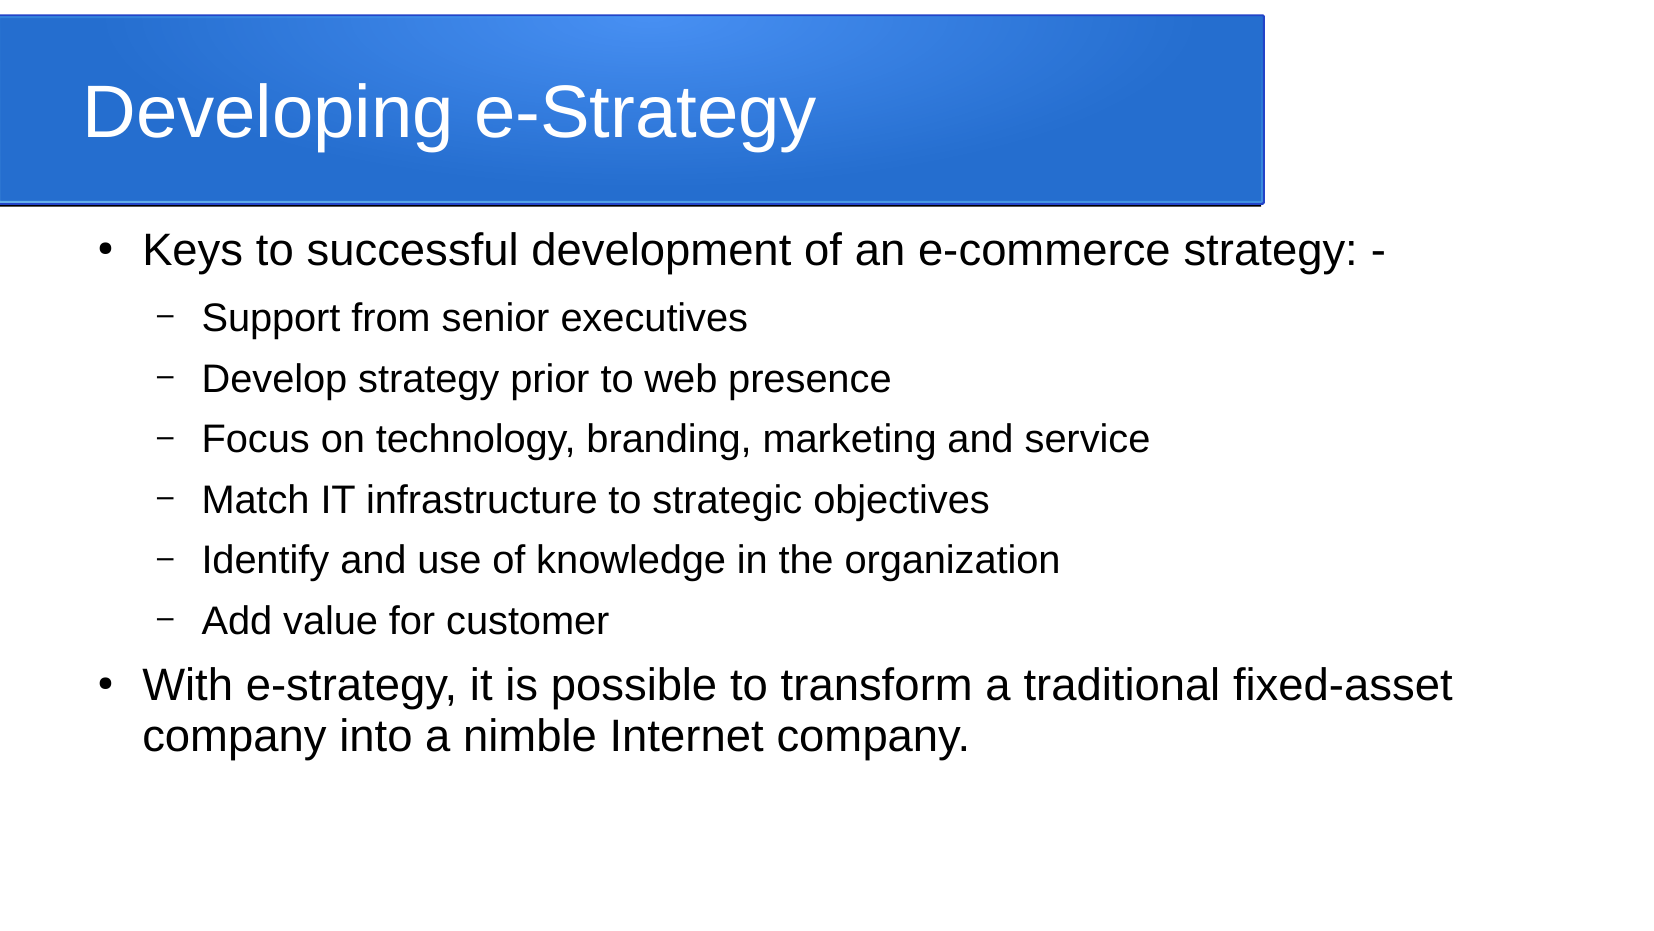

# Developing e-Strategy
Keys to successful development of an e-commerce strategy: -
Support from senior executives
Develop strategy prior to web presence
Focus on technology, branding, marketing and service
Match IT infrastructure to strategic objectives
Identify and use of knowledge in the organization
Add value for customer
With e-strategy, it is possible to transform a traditional fixed-asset company into a nimble Internet company.